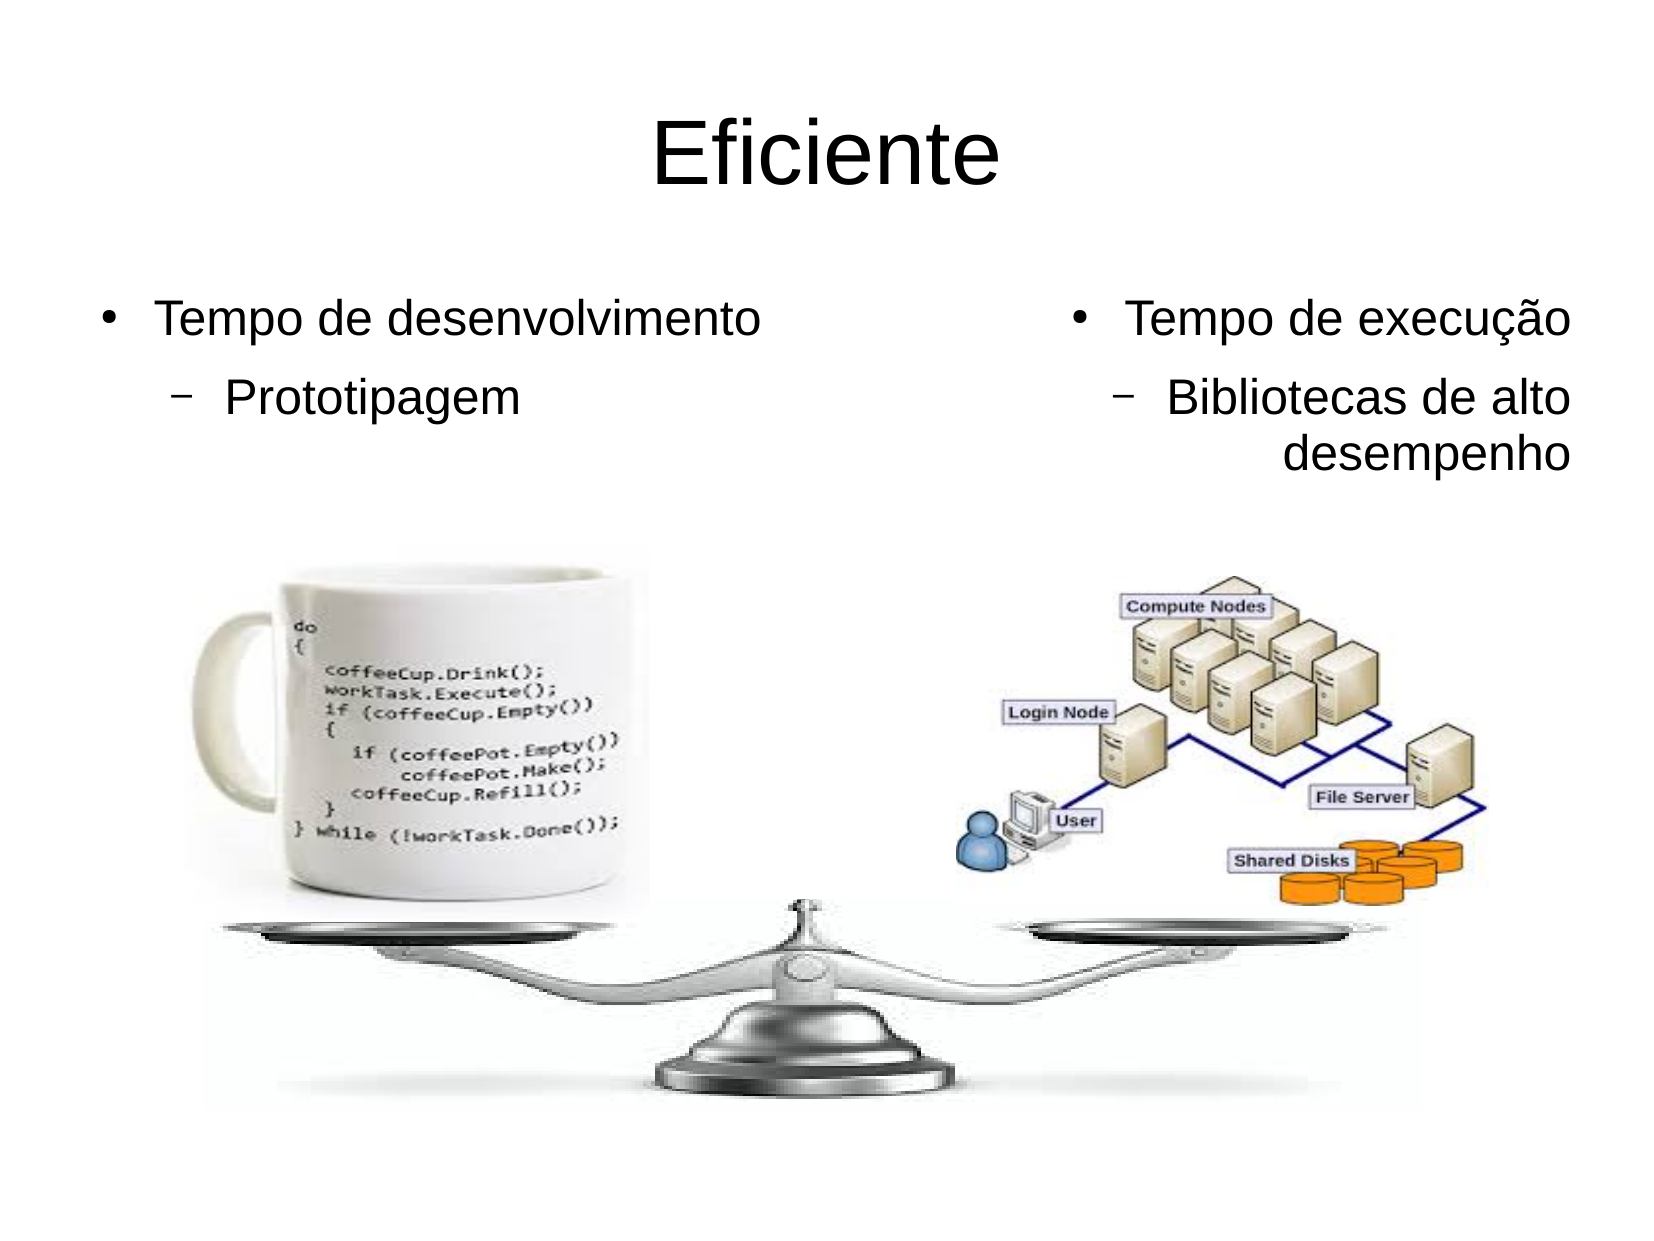

# Eficiente
Tempo de desenvolvimento
Prototipagem
Tempo de execução
Bibliotecas de alto desempenho